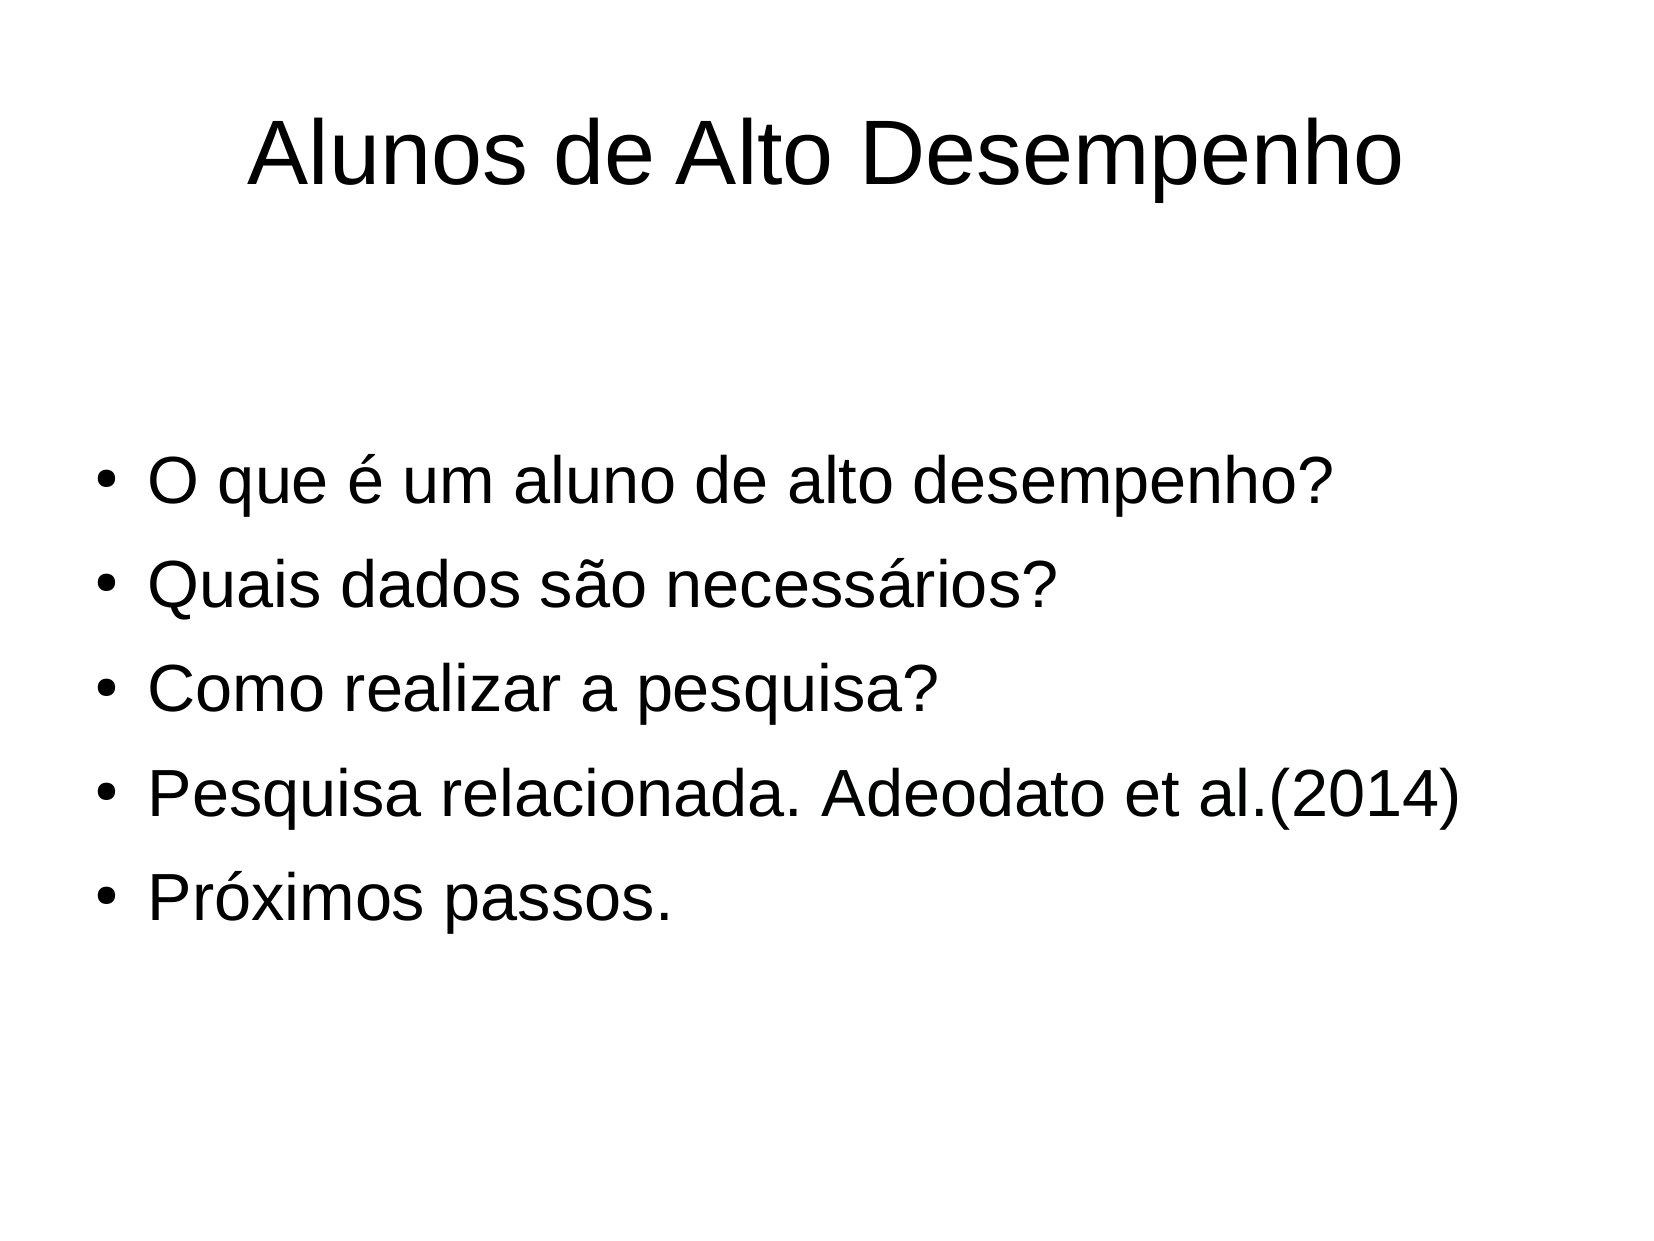

# Alunos de Alto Desempenho
O que é um aluno de alto desempenho?
Quais dados são necessários?
Como realizar a pesquisa?
Pesquisa relacionada. Adeodato et al.(2014)
Próximos passos.